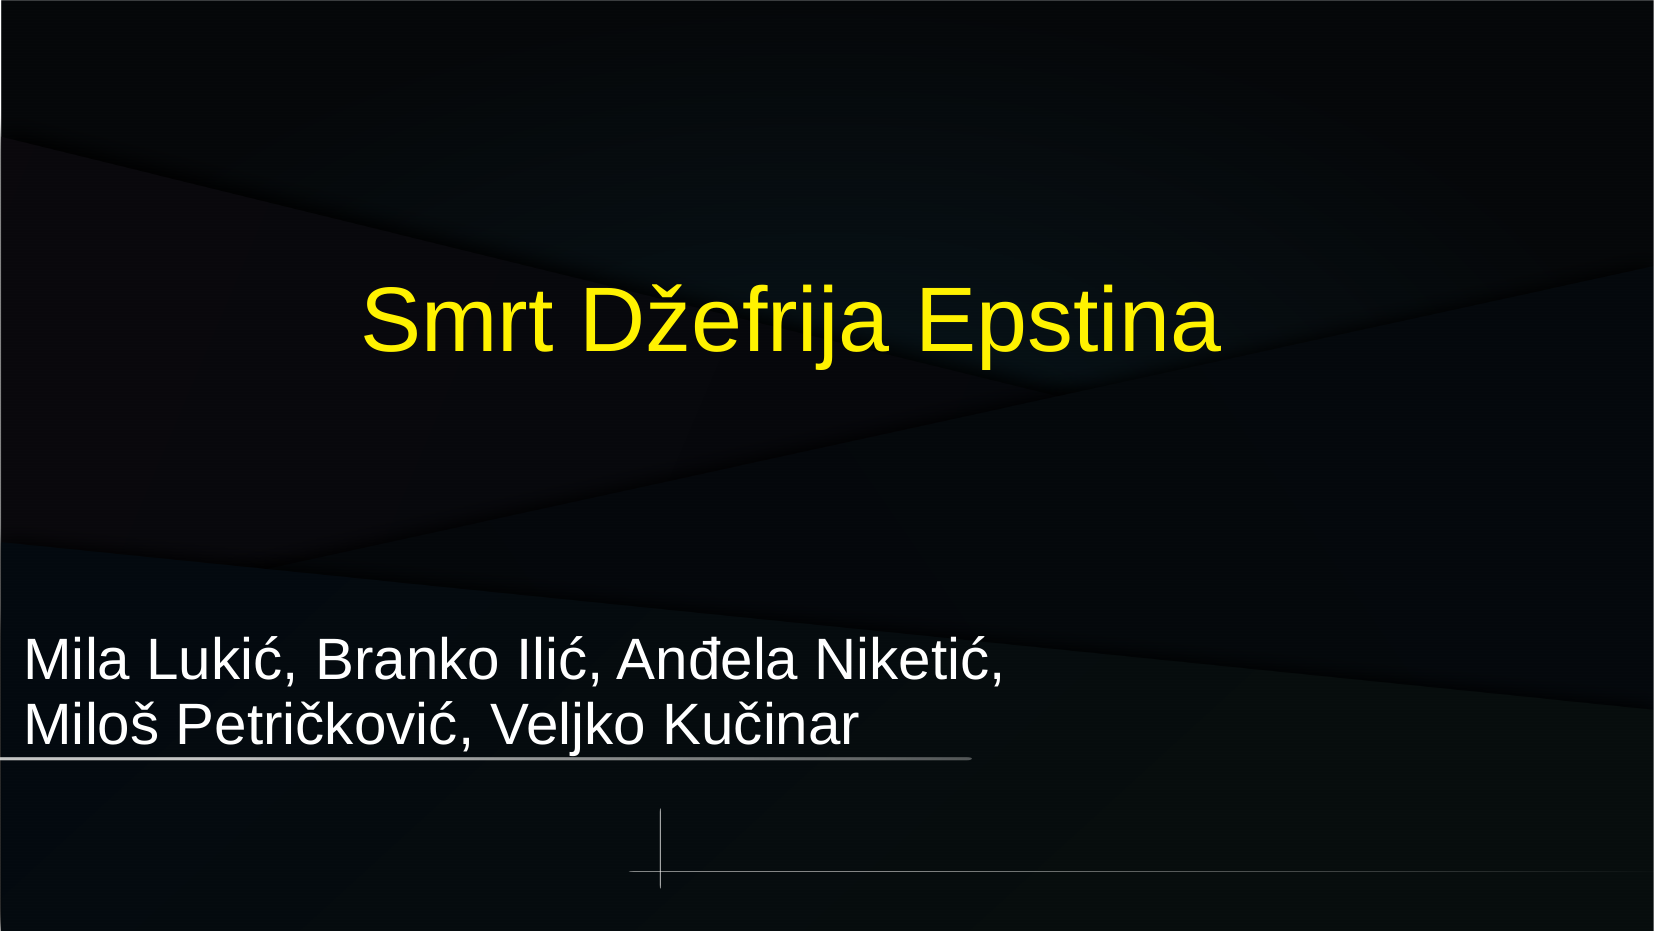

Smrt Džefrija Epstina
# Mila Lukić, Branko Ilić, Anđela Niketić, Miloš Petričković, Veljko Kučinar